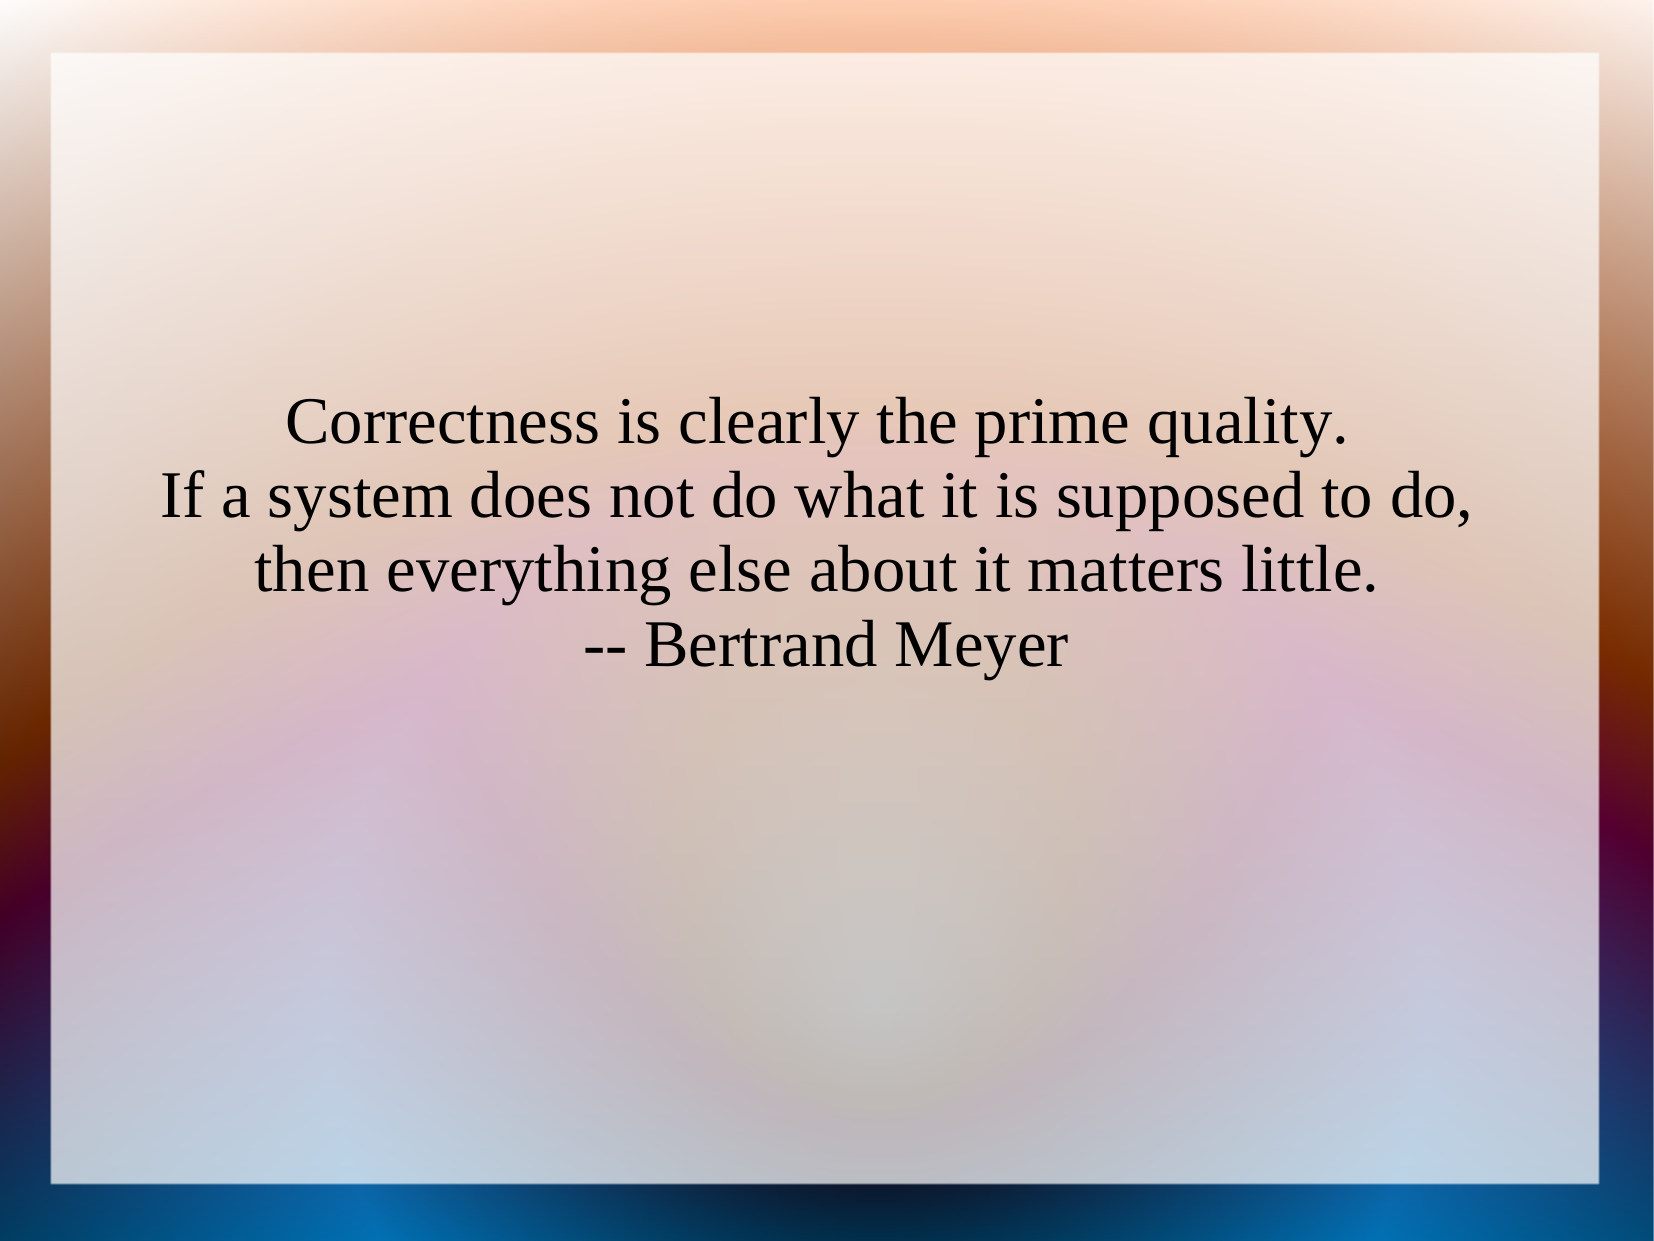

# Correctness is clearly the prime quality.
If a system does not do what it is supposed to do,
then everything else about it matters little.
-- Bertrand Meyer